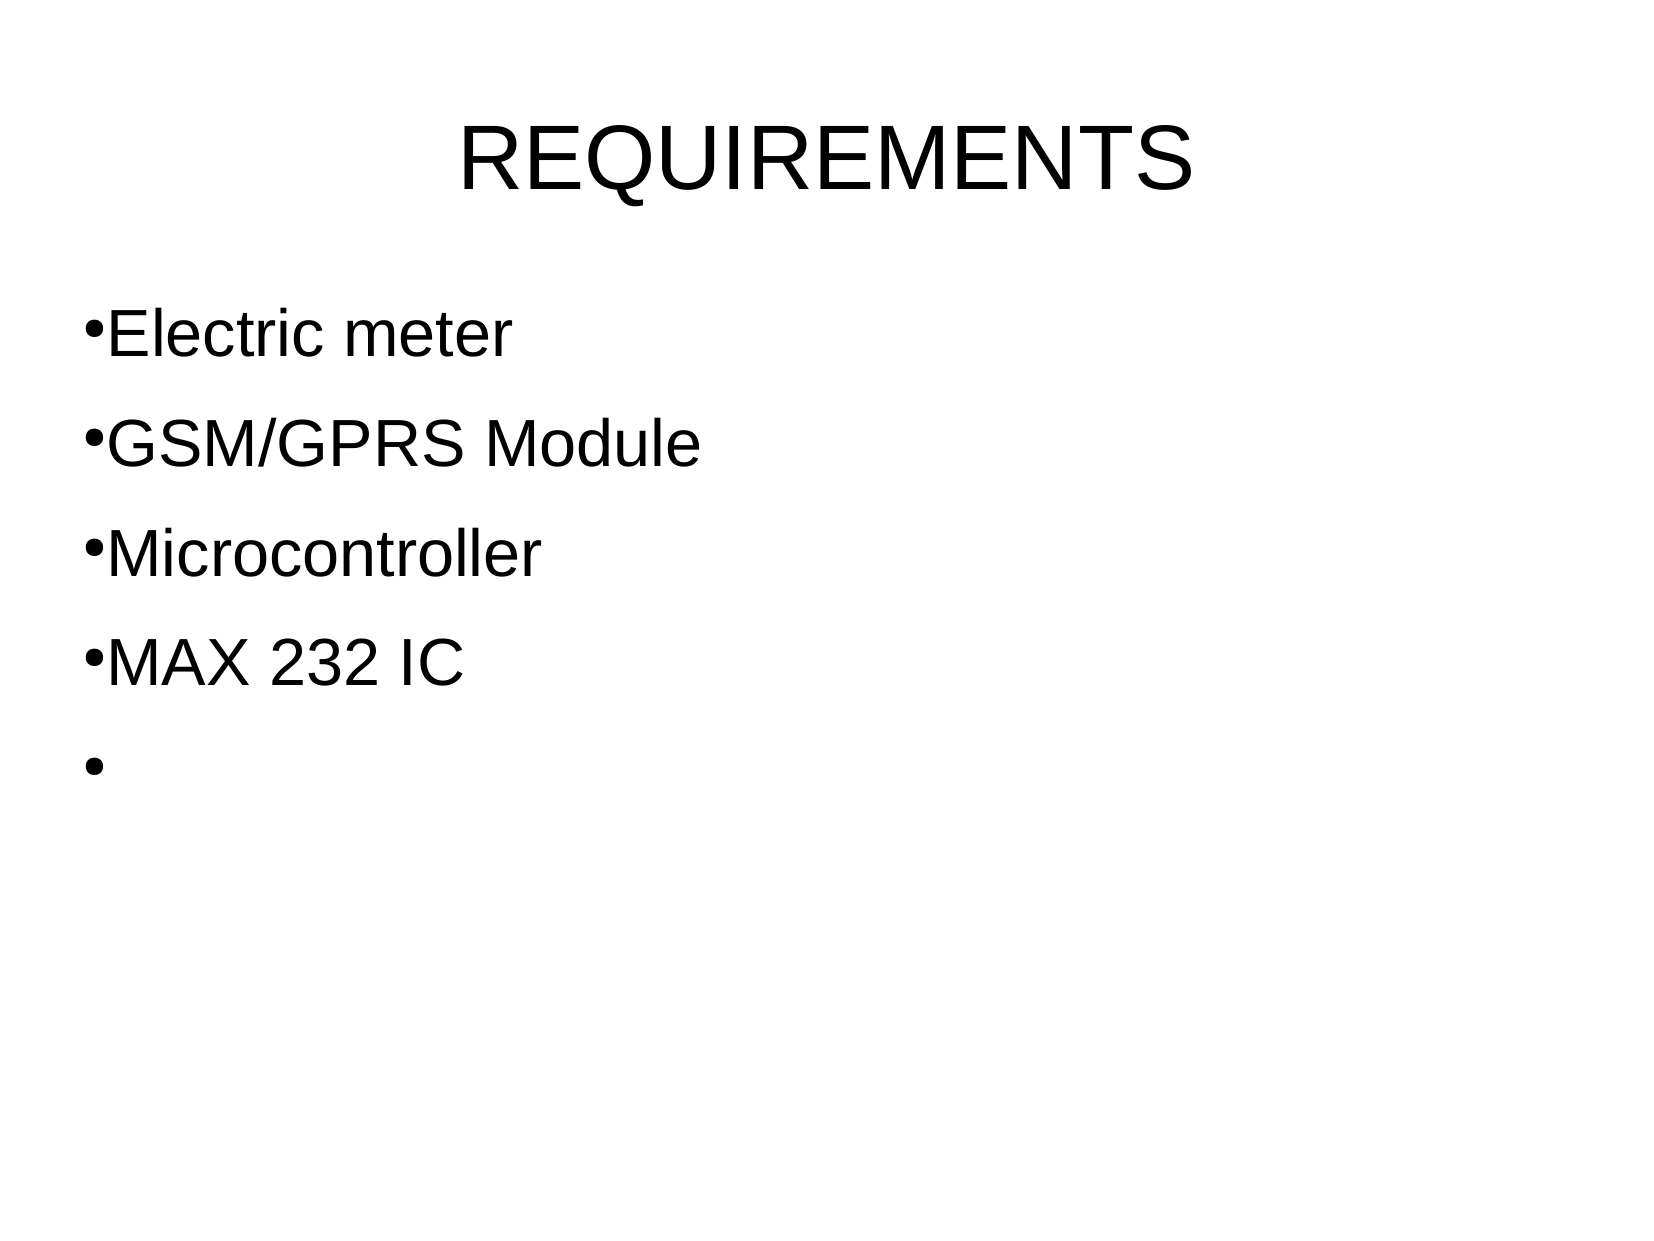

# REQUIREMENTS
Electric meter
GSM/GPRS Module
Microcontroller
MAX 232 IC